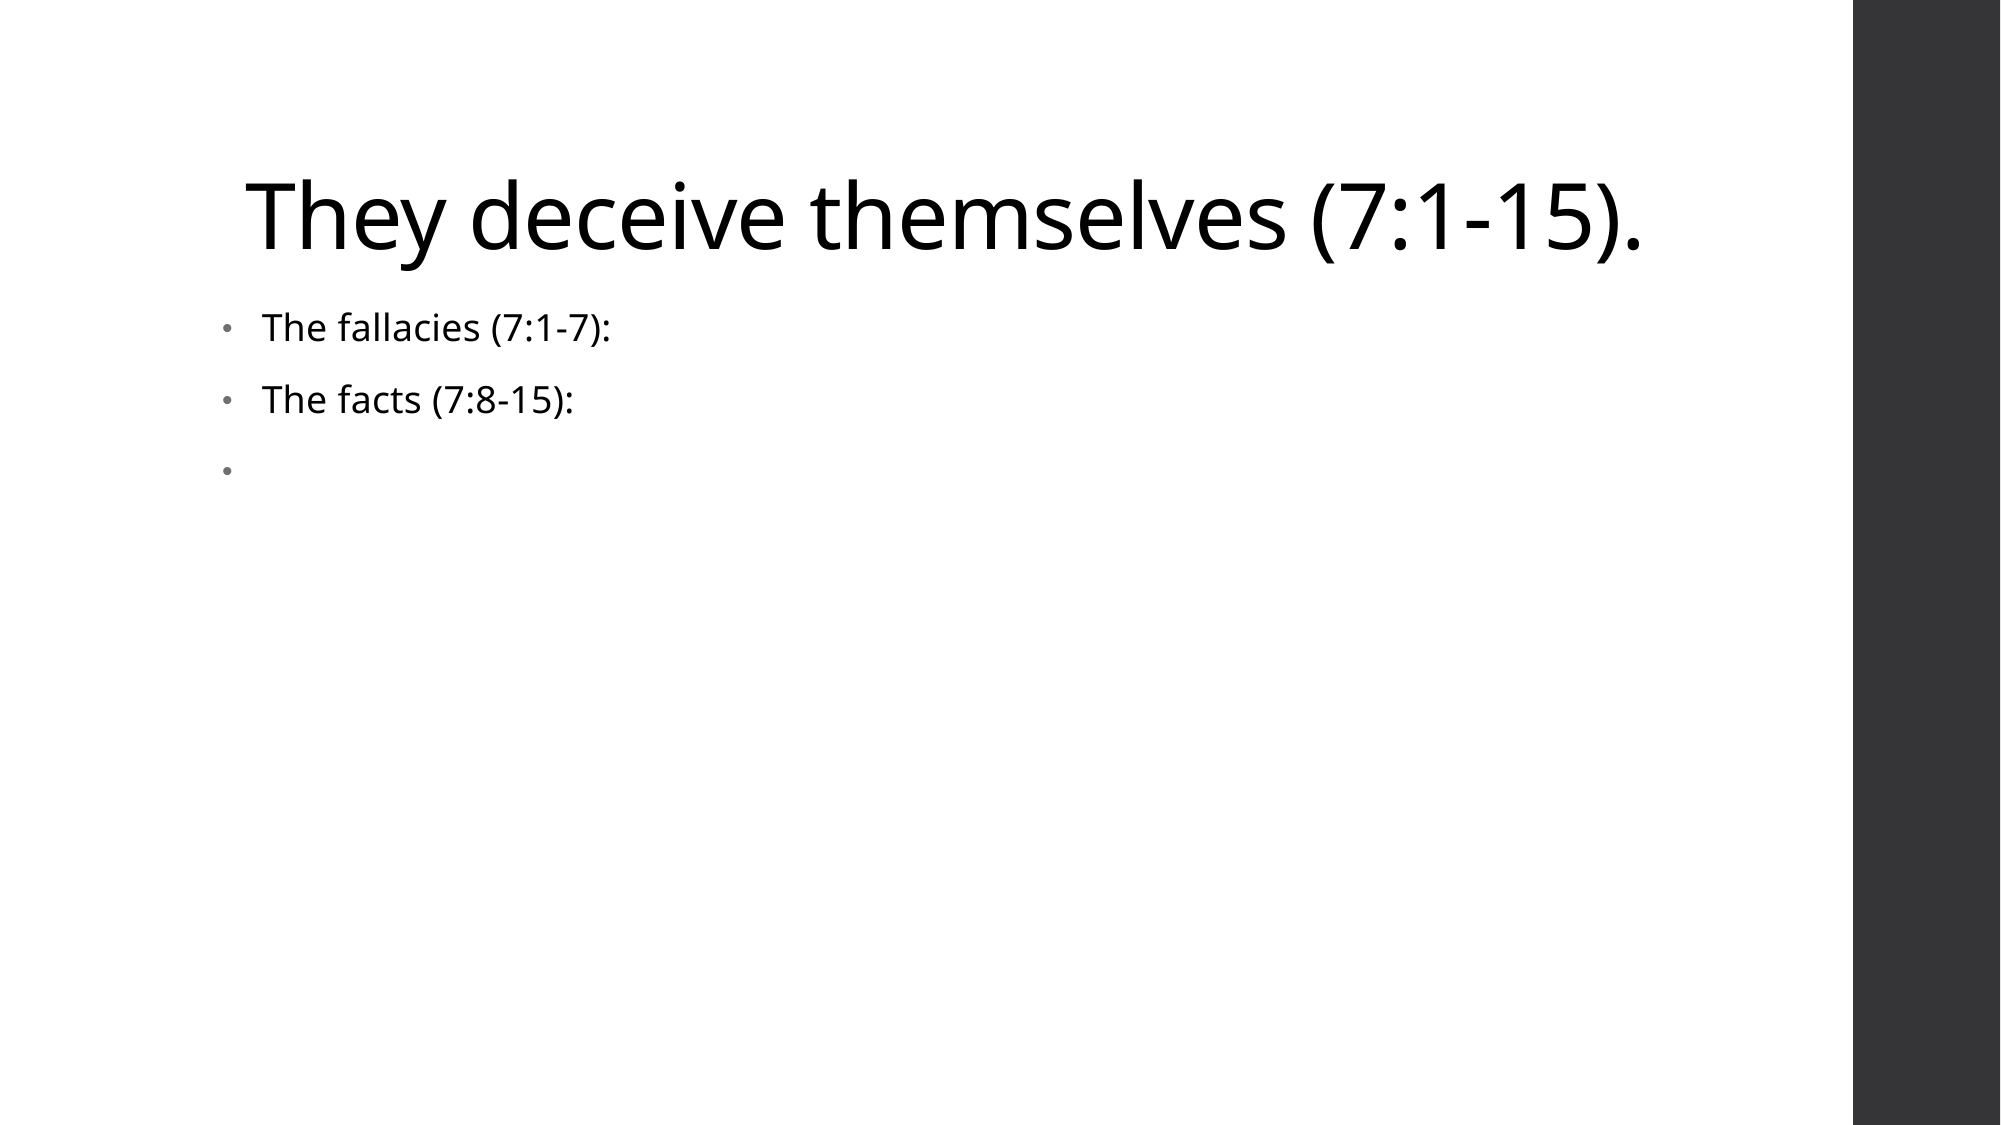

# They deceive themselves (7:1-15).
 The fallacies (7:1-7):
 The facts (7:8-15):